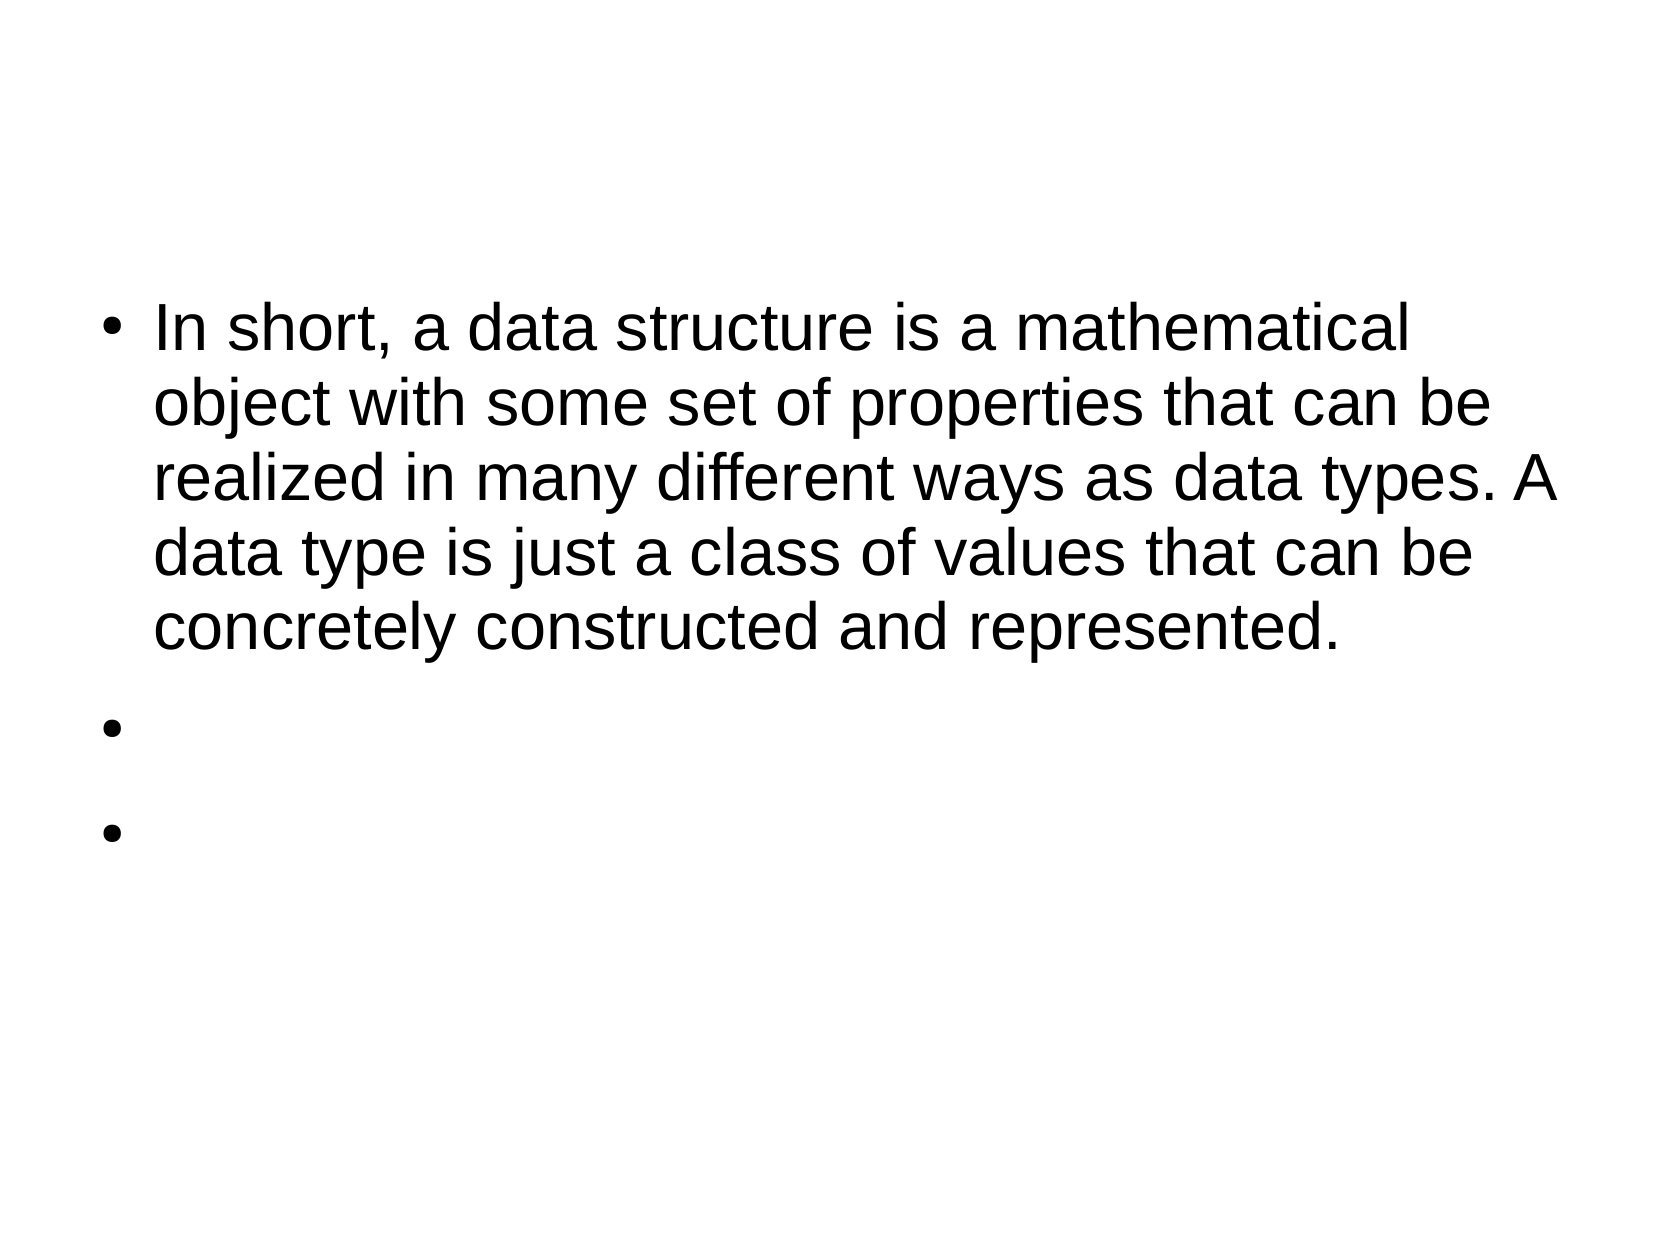

#
In short, a data structure is a mathematical object with some set of properties that can be realized in many different ways as data types. A data type is just a class of values that can be concretely constructed and represented.